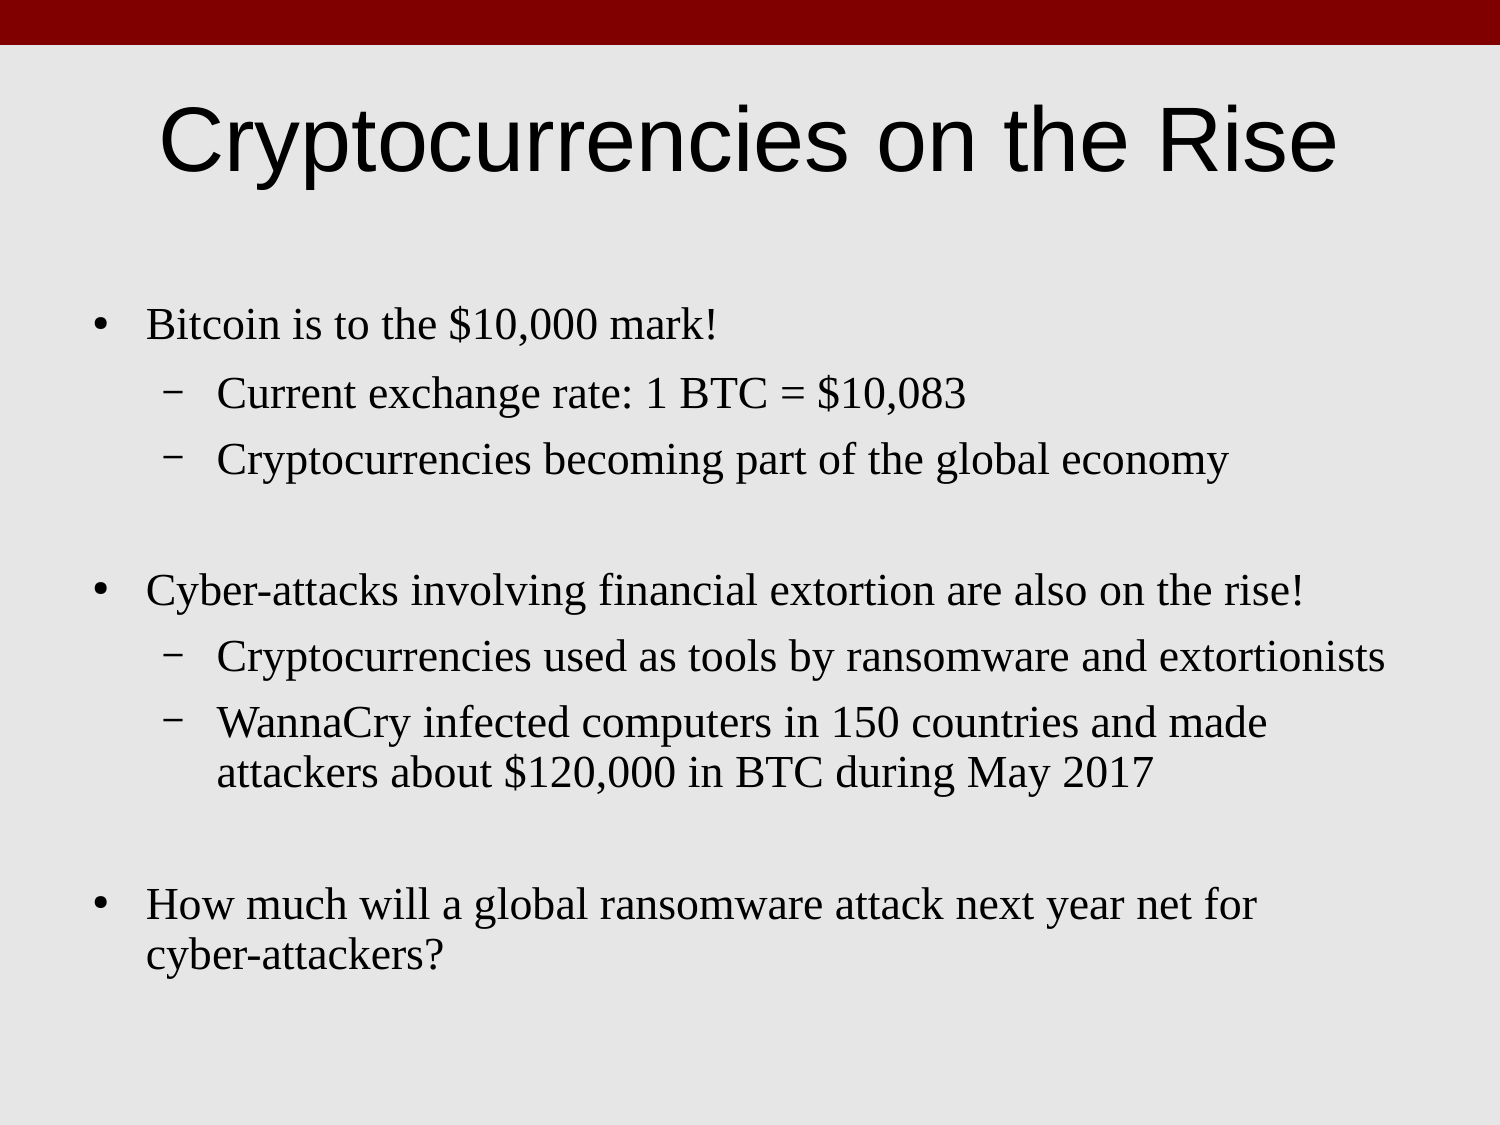

# Cryptocurrencies on the Rise
Bitcoin is to the $10,000 mark!
Current exchange rate: 1 BTC = $10,083
Cryptocurrencies becoming part of the global economy
Cyber-attacks involving financial extortion are also on the rise!
Cryptocurrencies used as tools by ransomware and extortionists
WannaCry infected computers in 150 countries and made attackers about $120,000 in BTC during May 2017
How much will a global ransomware attack next year net for
cyber-attackers?